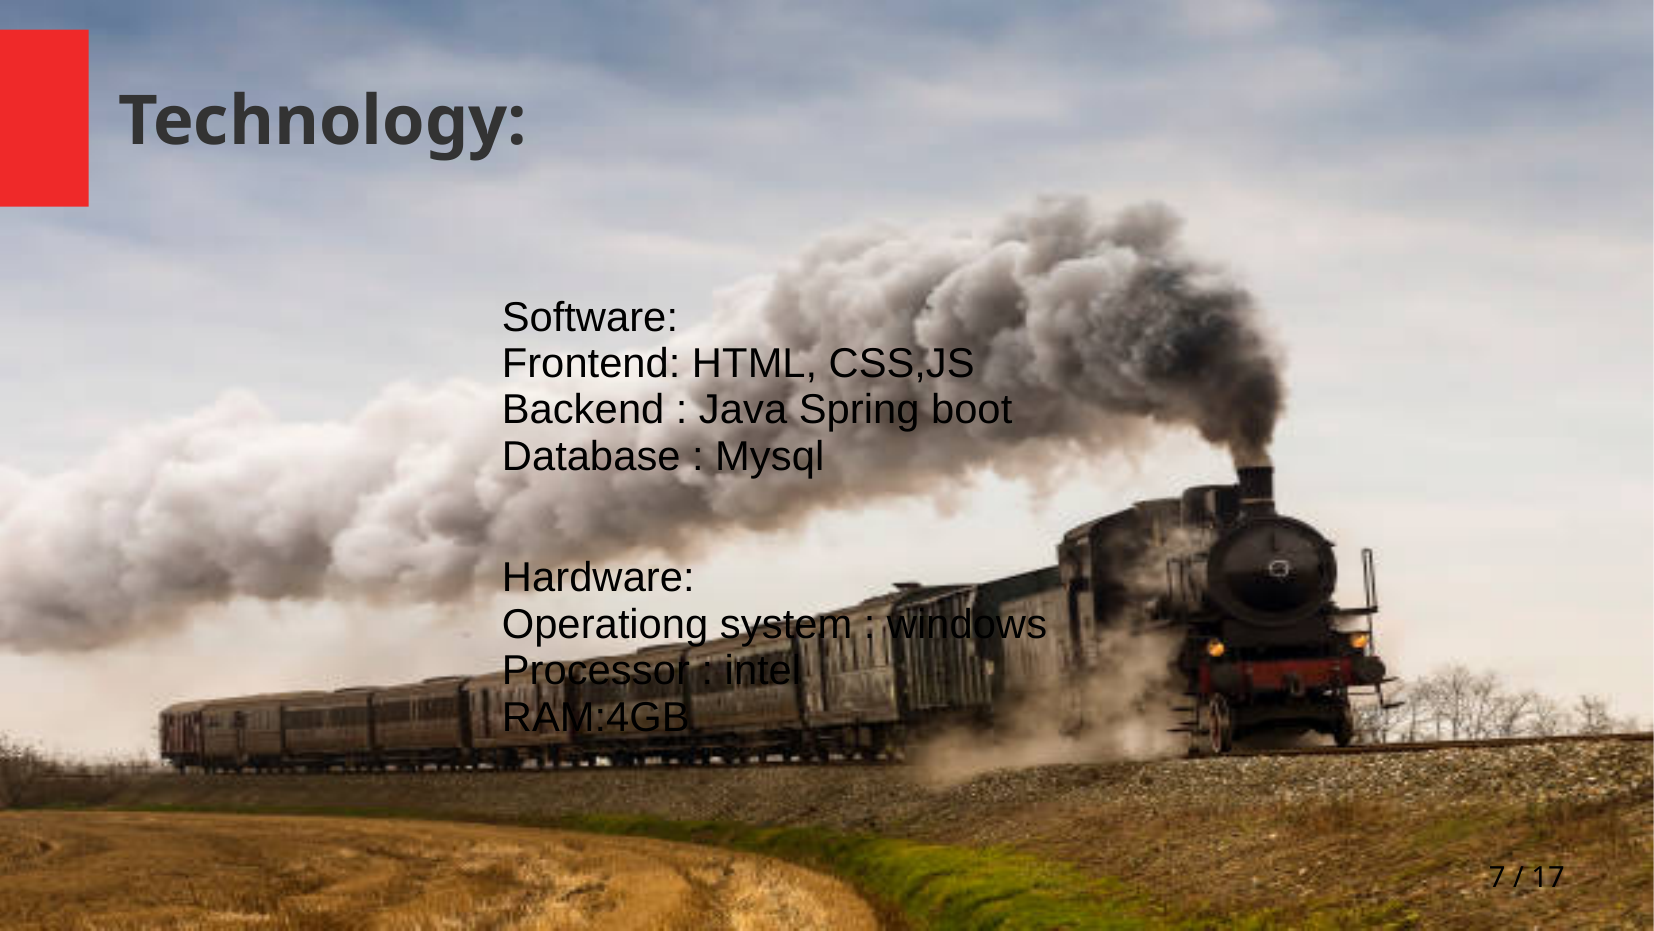

# Technology:
Software:
Frontend: HTML, CSS,JS
Backend : Java Spring boot
Database : Mysql
Hardware:
Operationg system : windows
Processor : intel
RAM:4GB
7